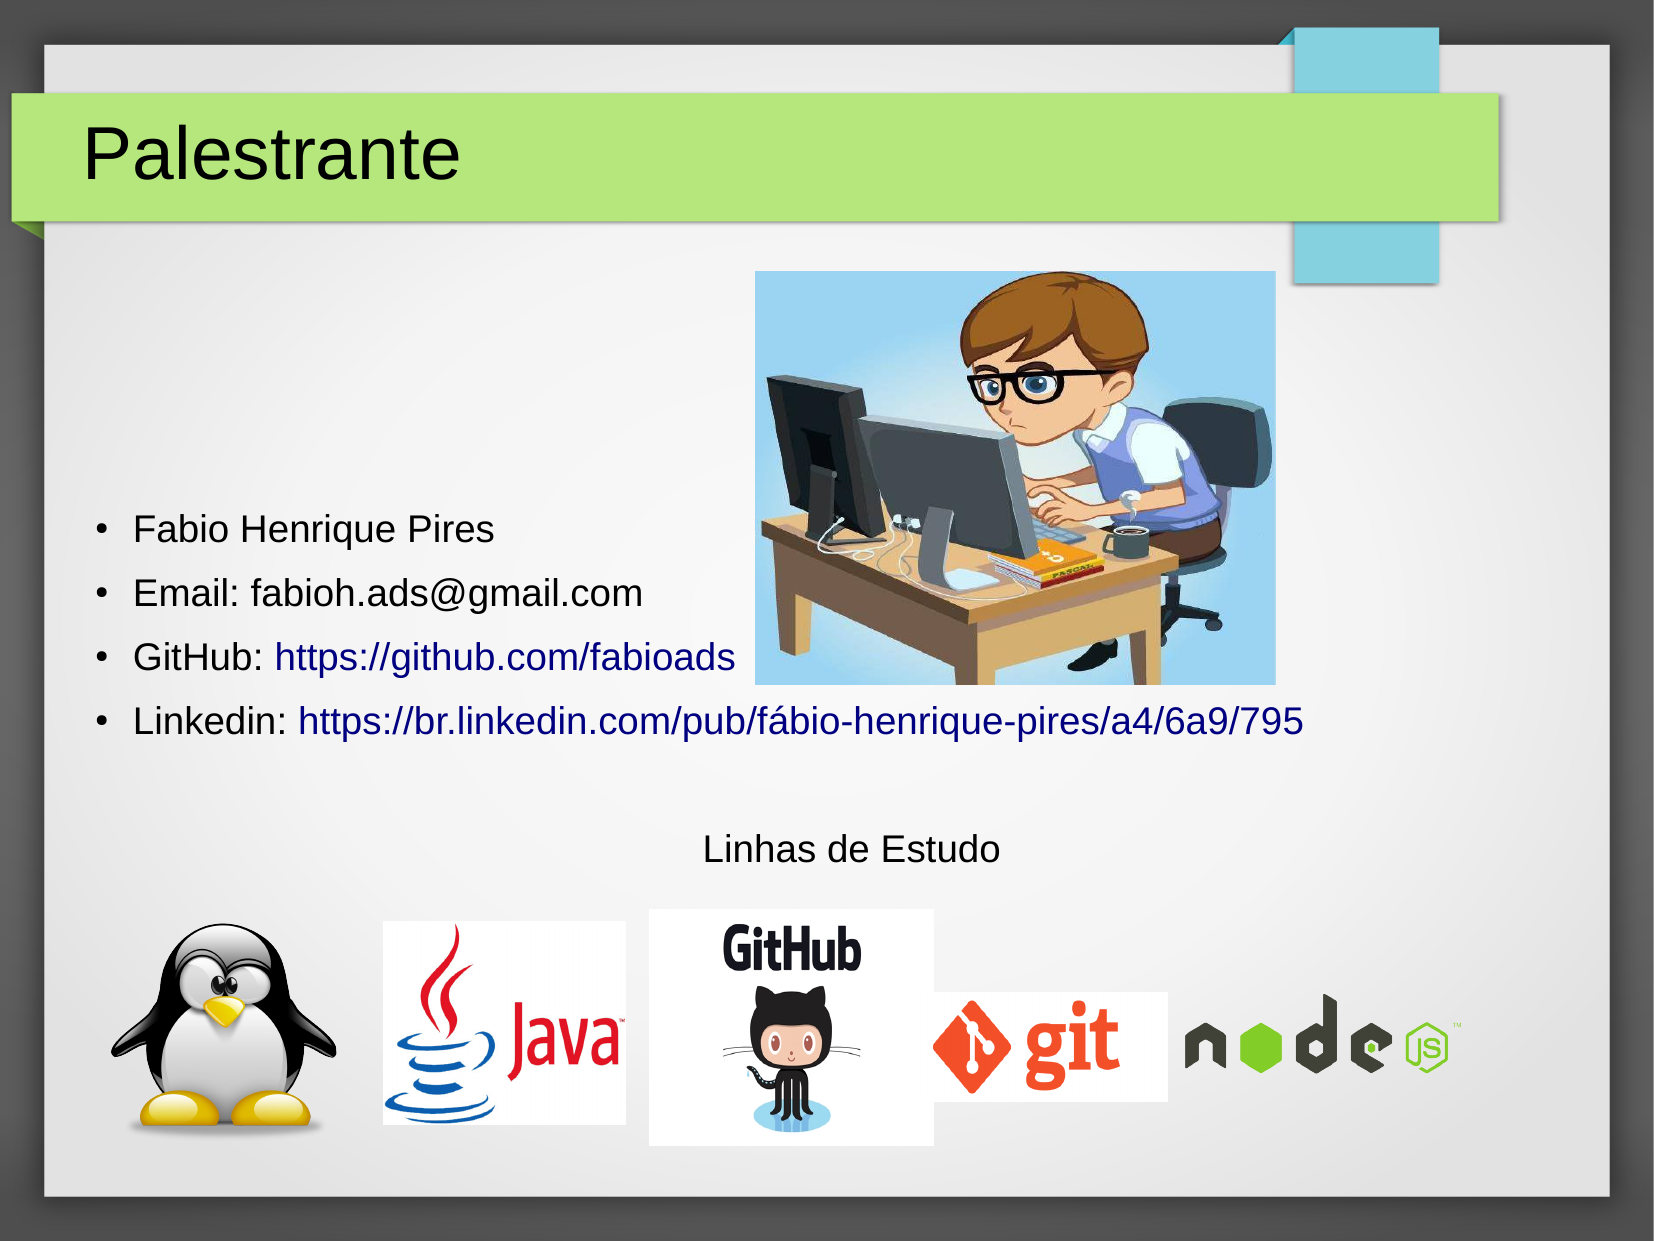

# Palestrante
Fabio Henrique Pires
Email: fabioh.ads@gmail.com
GitHub: https://github.com/fabioads
Linkedin: https://br.linkedin.com/pub/fábio-henrique-pires/a4/6a9/795
Linhas de Estudo